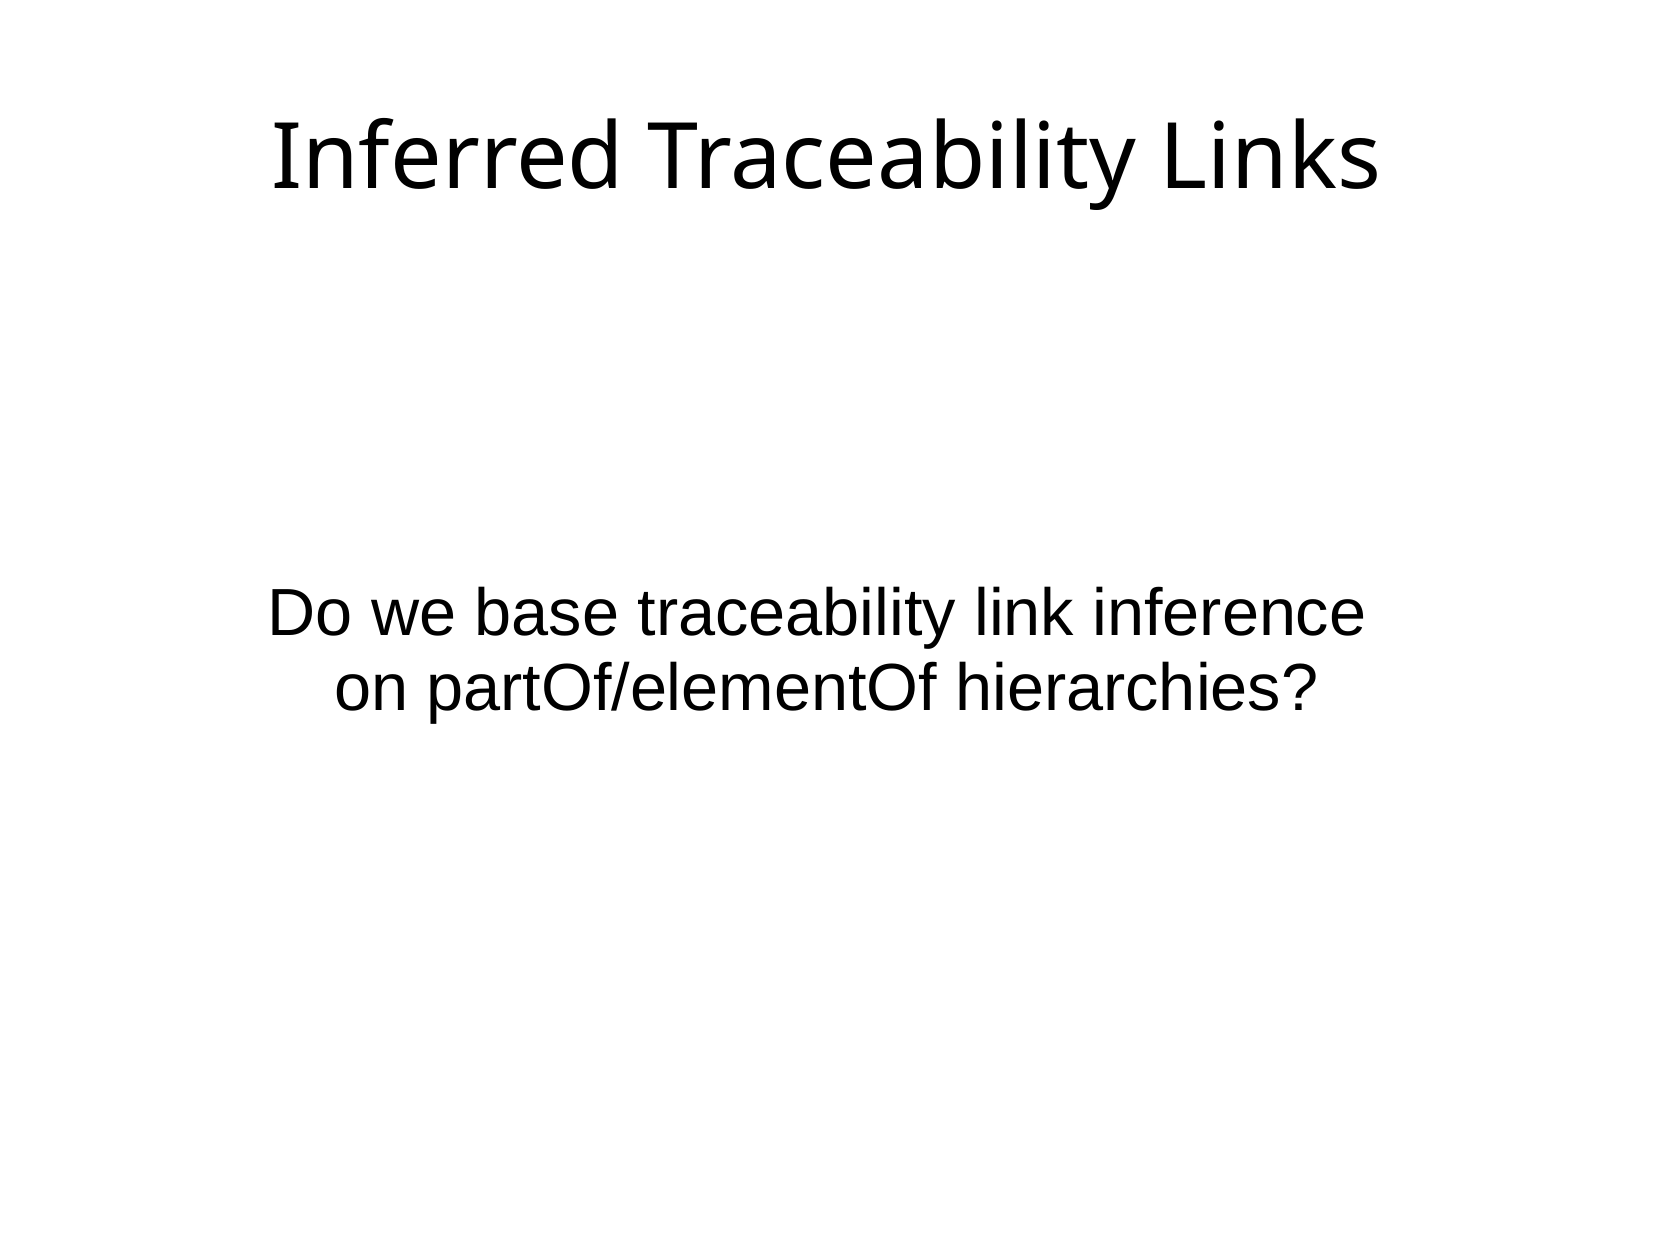

# Inferred Traceability Links
Do we base traceability link inference
on partOf/elementOf hierarchies?